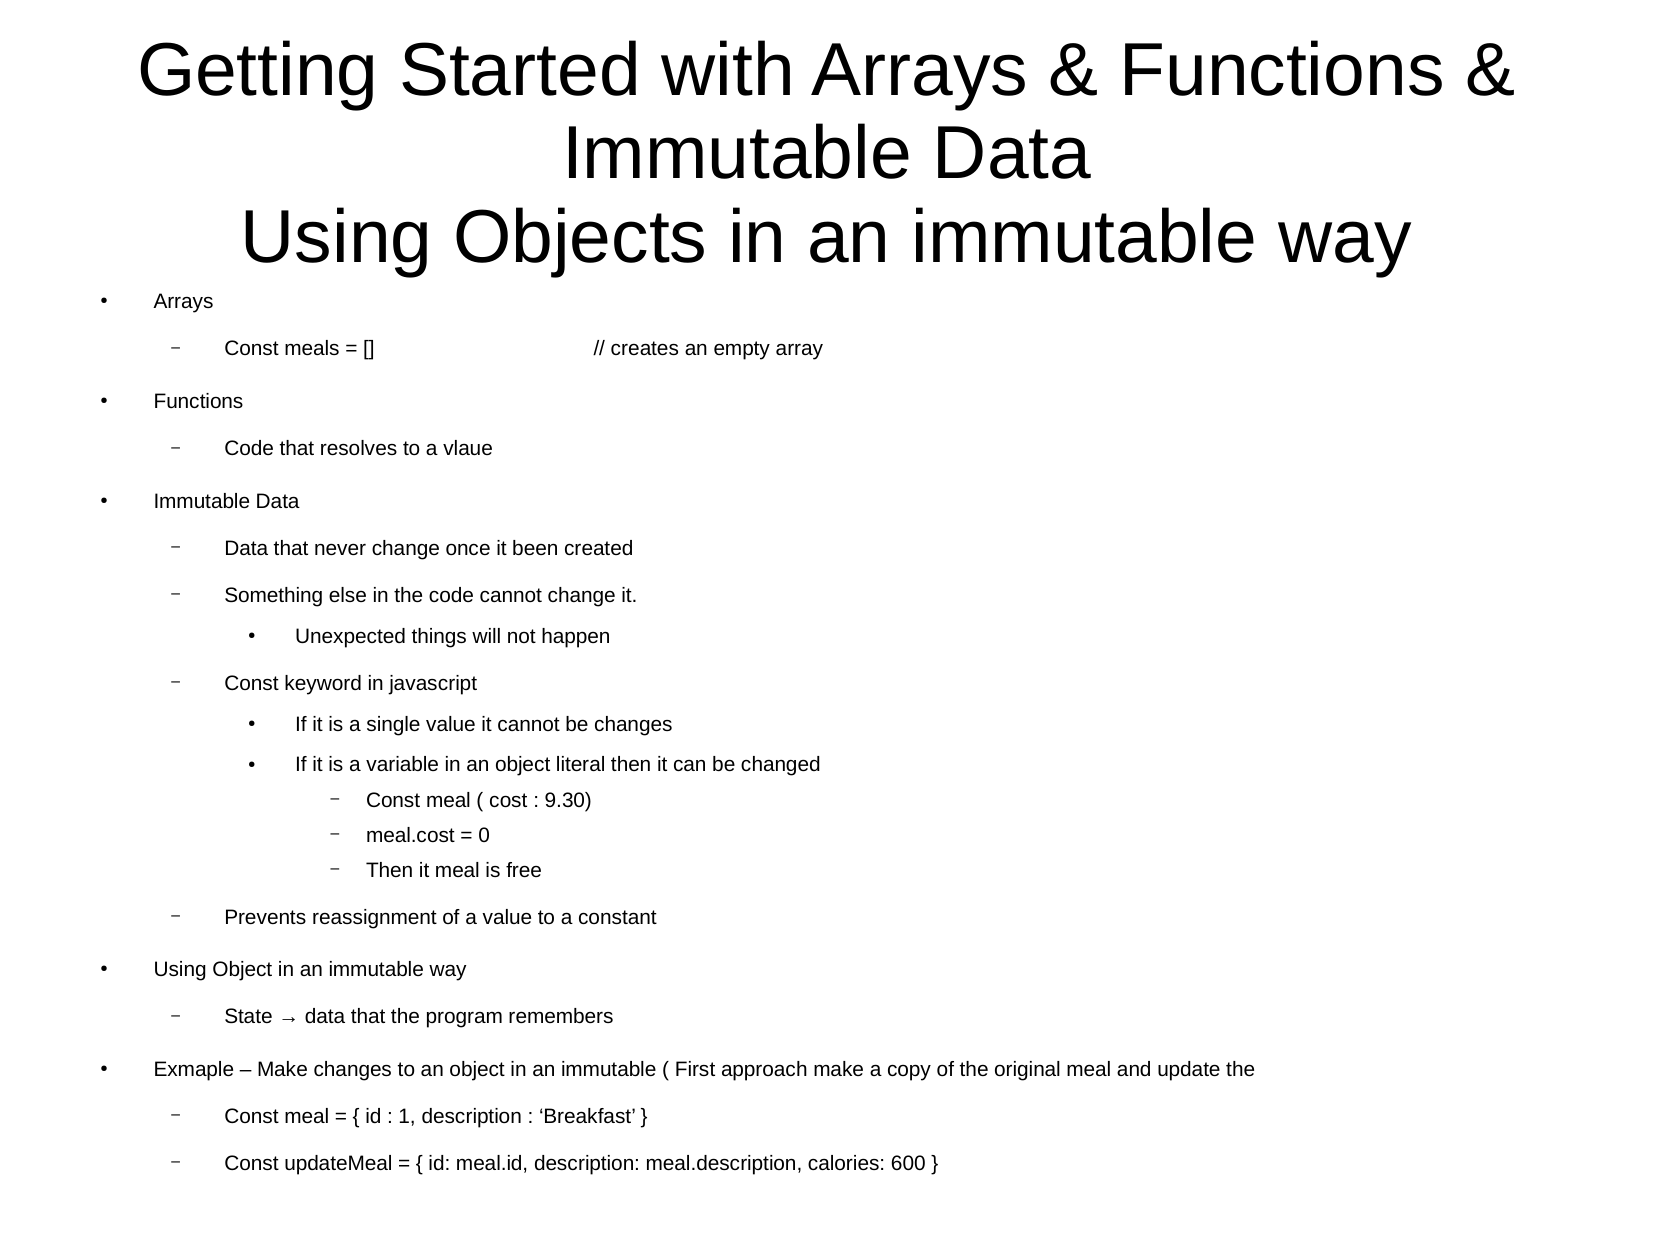

# Getting Started with Arrays & Functions & Immutable Data Using Objects in an immutable way
Arrays
Const meals = [] 			// creates an empty array
Functions
Code that resolves to a vlaue
Immutable Data
Data that never change once it been created
Something else in the code cannot change it.
Unexpected things will not happen
Const keyword in javascript
If it is a single value it cannot be changes
If it is a variable in an object literal then it can be changed
Const meal ( cost : 9.30)
meal.cost = 0
Then it meal is free
Prevents reassignment of a value to a constant
Using Object in an immutable way
State → data that the program remembers
Exmaple – Make changes to an object in an immutable ( First approach make a copy of the original meal and update the
Const meal = { id : 1, description : ‘Breakfast’ }
Const updateMeal = { id: meal.id, description: meal.description, calories: 600 }